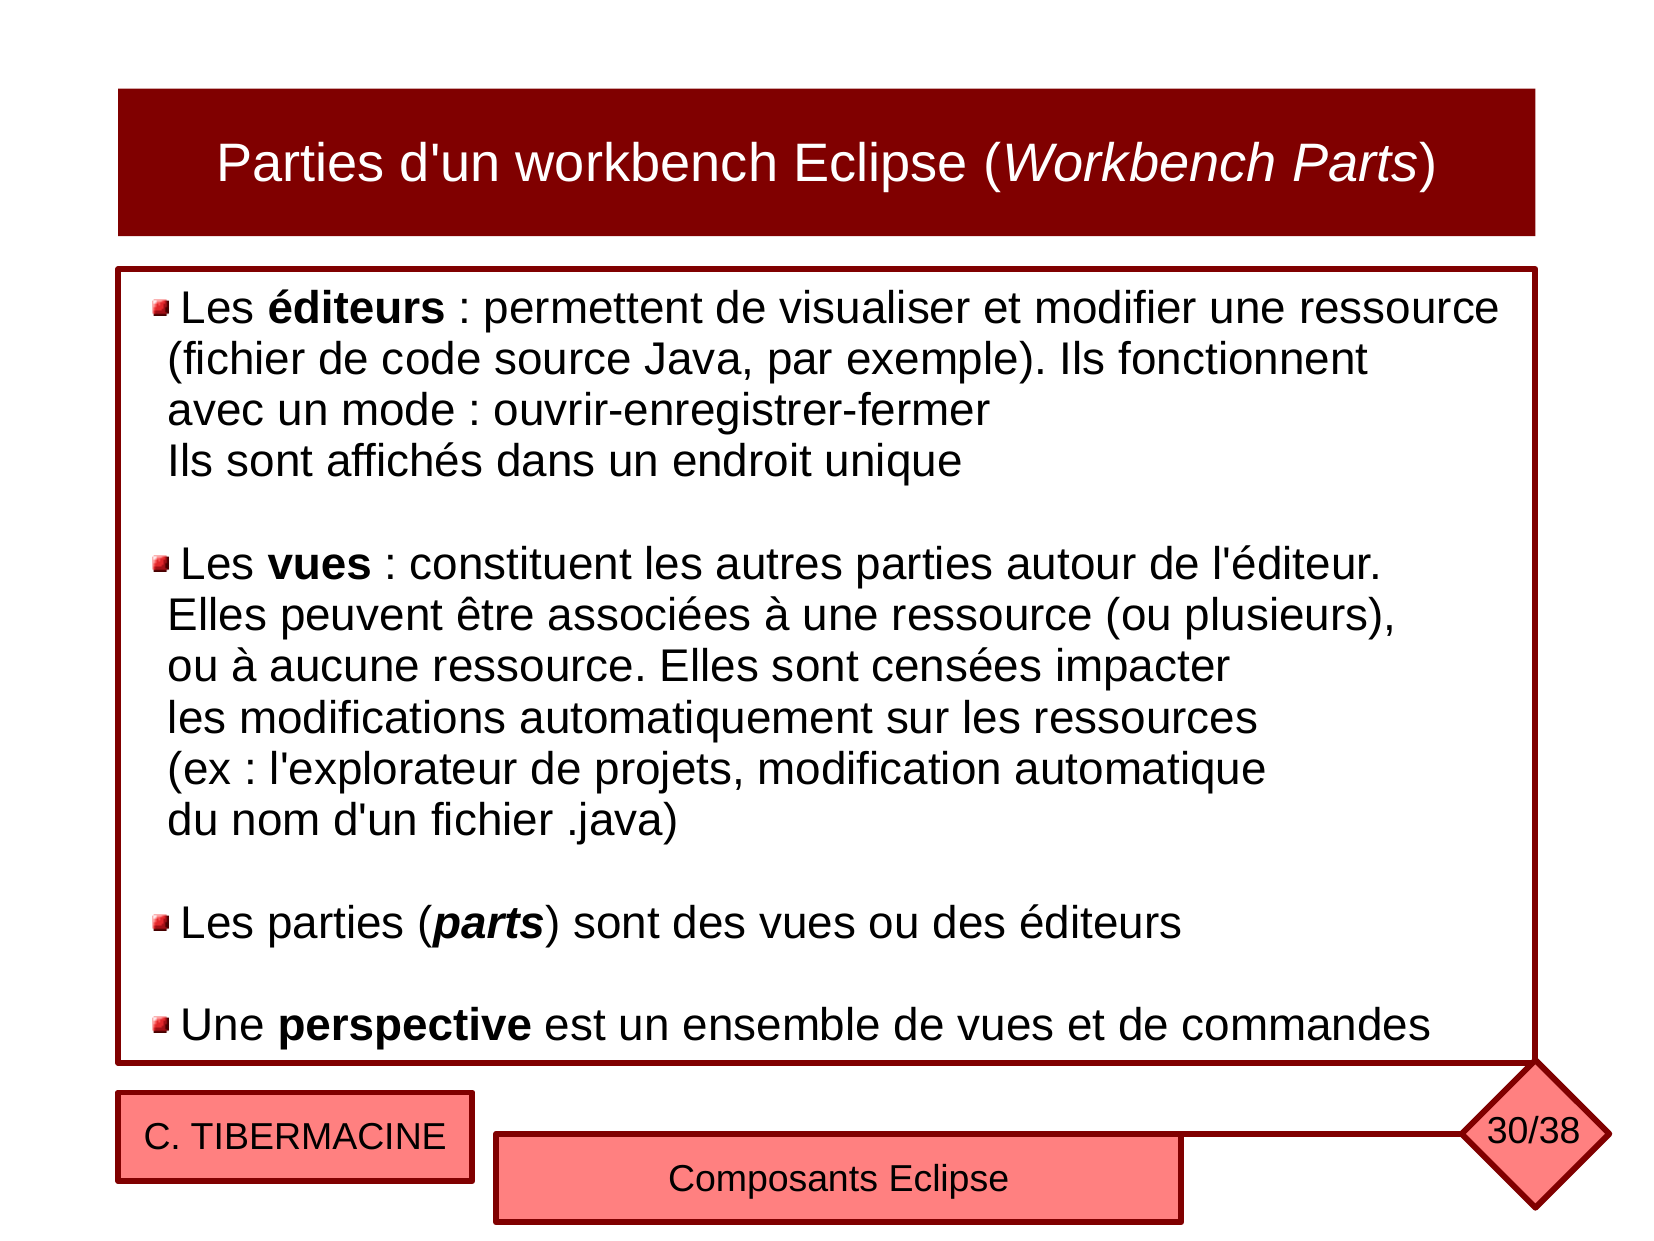

Parties d'un workbench Eclipse (Workbench Parts)
 Les éditeurs : permettent de visualiser et modifier une ressource
(fichier de code source Java, par exemple). Ils fonctionnent
avec un mode : ouvrir-enregistrer-fermer
Ils sont affichés dans un endroit unique
 Les vues : constituent les autres parties autour de l'éditeur.
Elles peuvent être associées à une ressource (ou plusieurs),
ou à aucune ressource. Elles sont censées impacter
les modifications automatiquement sur les ressources
(ex : l'explorateur de projets, modification automatique
du nom d'un fichier .java)
 Les parties (parts) sont des vues ou des éditeurs
 Une perspective est un ensemble de vues et de commandes
C. TIBERMACINE
Composants Eclipse